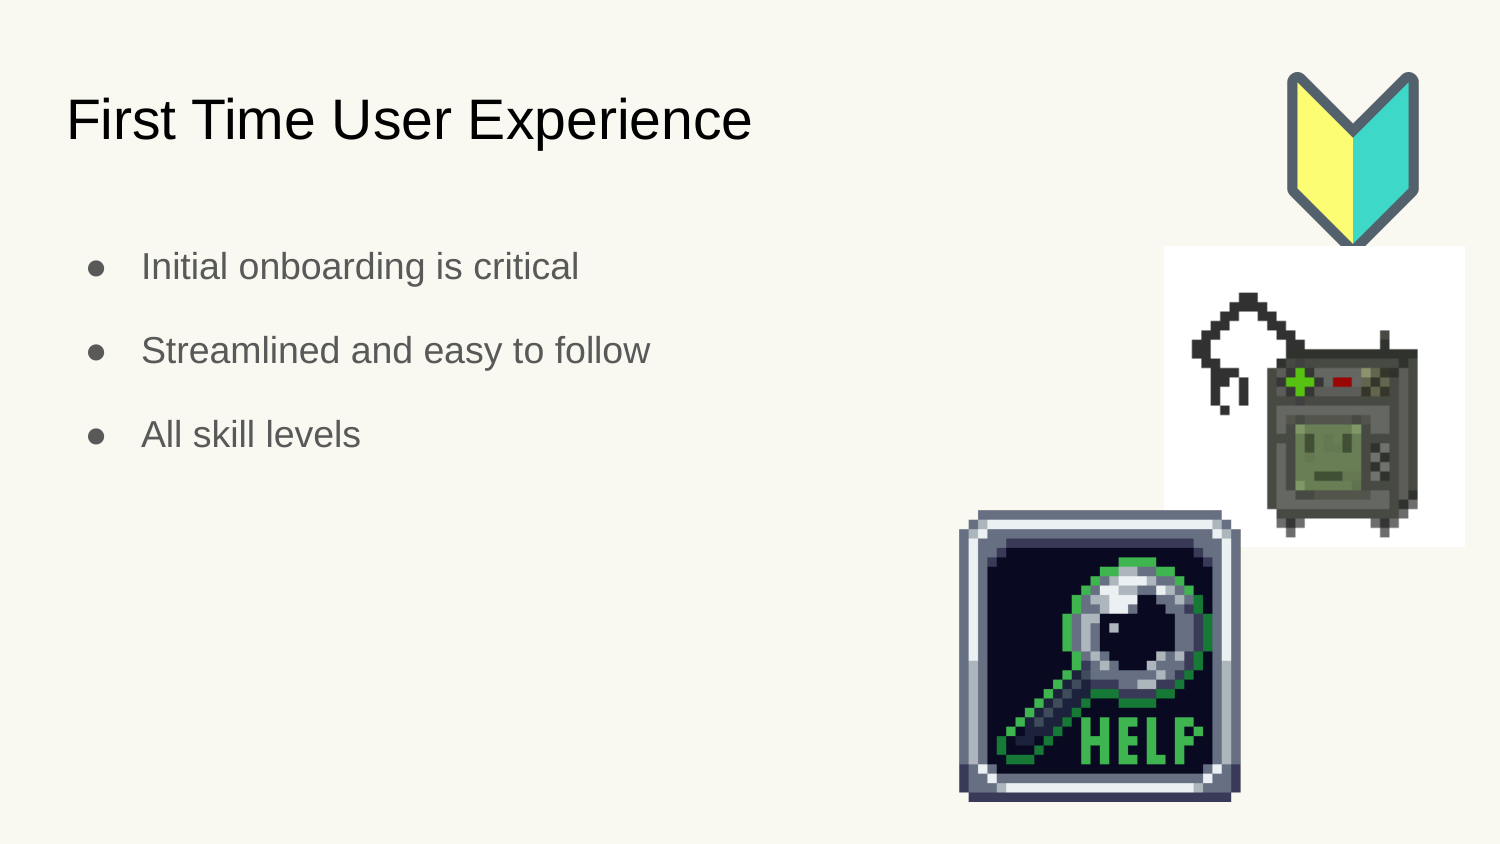

# First Time User Experience
Initial onboarding is critical
Streamlined and easy to follow
All skill levels